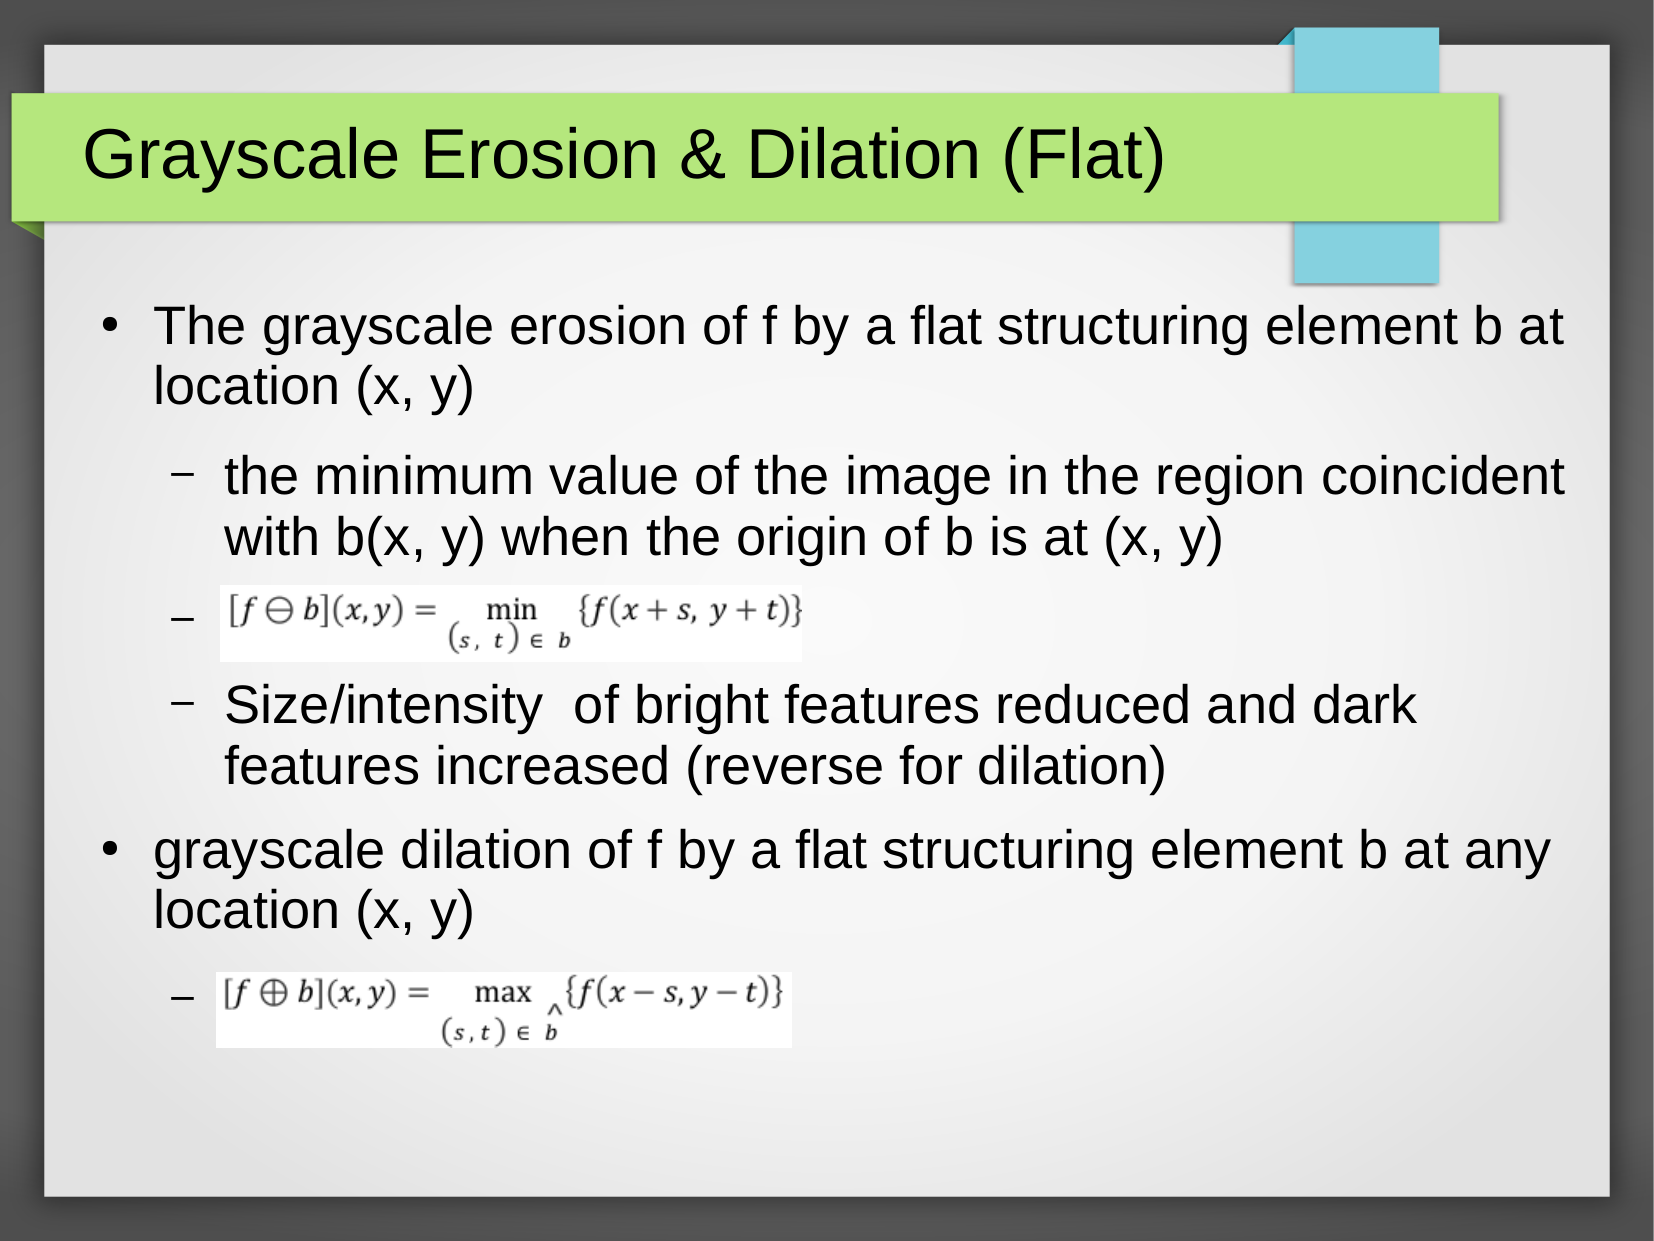

# Grayscale Erosion & Dilation (Flat)
The grayscale erosion of f by a flat structuring element b at location (x, y)
the minimum value of the image in the region coincident with b(x, y) when the origin of b is at (x, y)
Size/intensity of bright features reduced and dark features increased (reverse for dilation)
grayscale dilation of f by a flat structuring element b at any location (x, y)